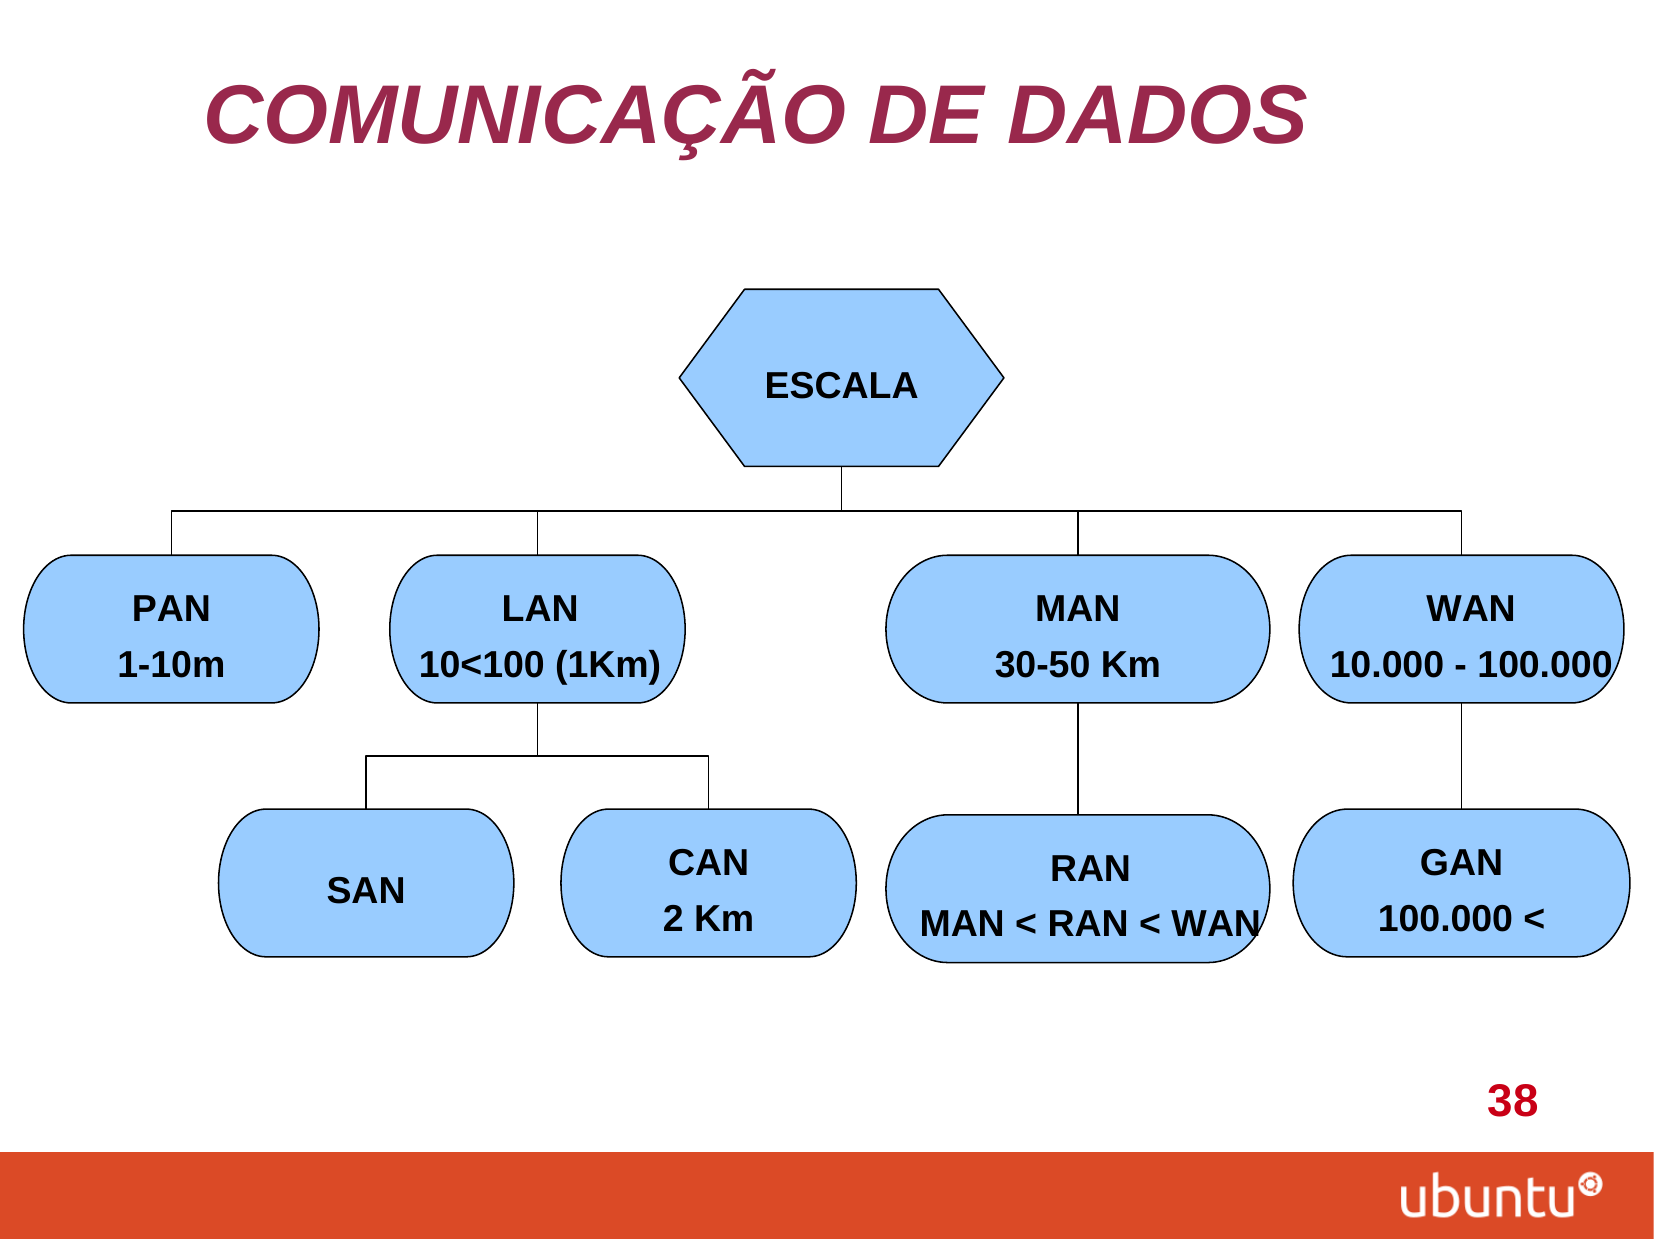

# COMUNICAÇÃO DE DADOS
ESCALA
PAN
1-10m
LAN
10<100 (1Km)‏
MAN
30-50 Km
WAN
10.000 - 100.000
SAN
CAN
2 Km
GAN
100.000 <
RAN
MAN < RAN < WAN